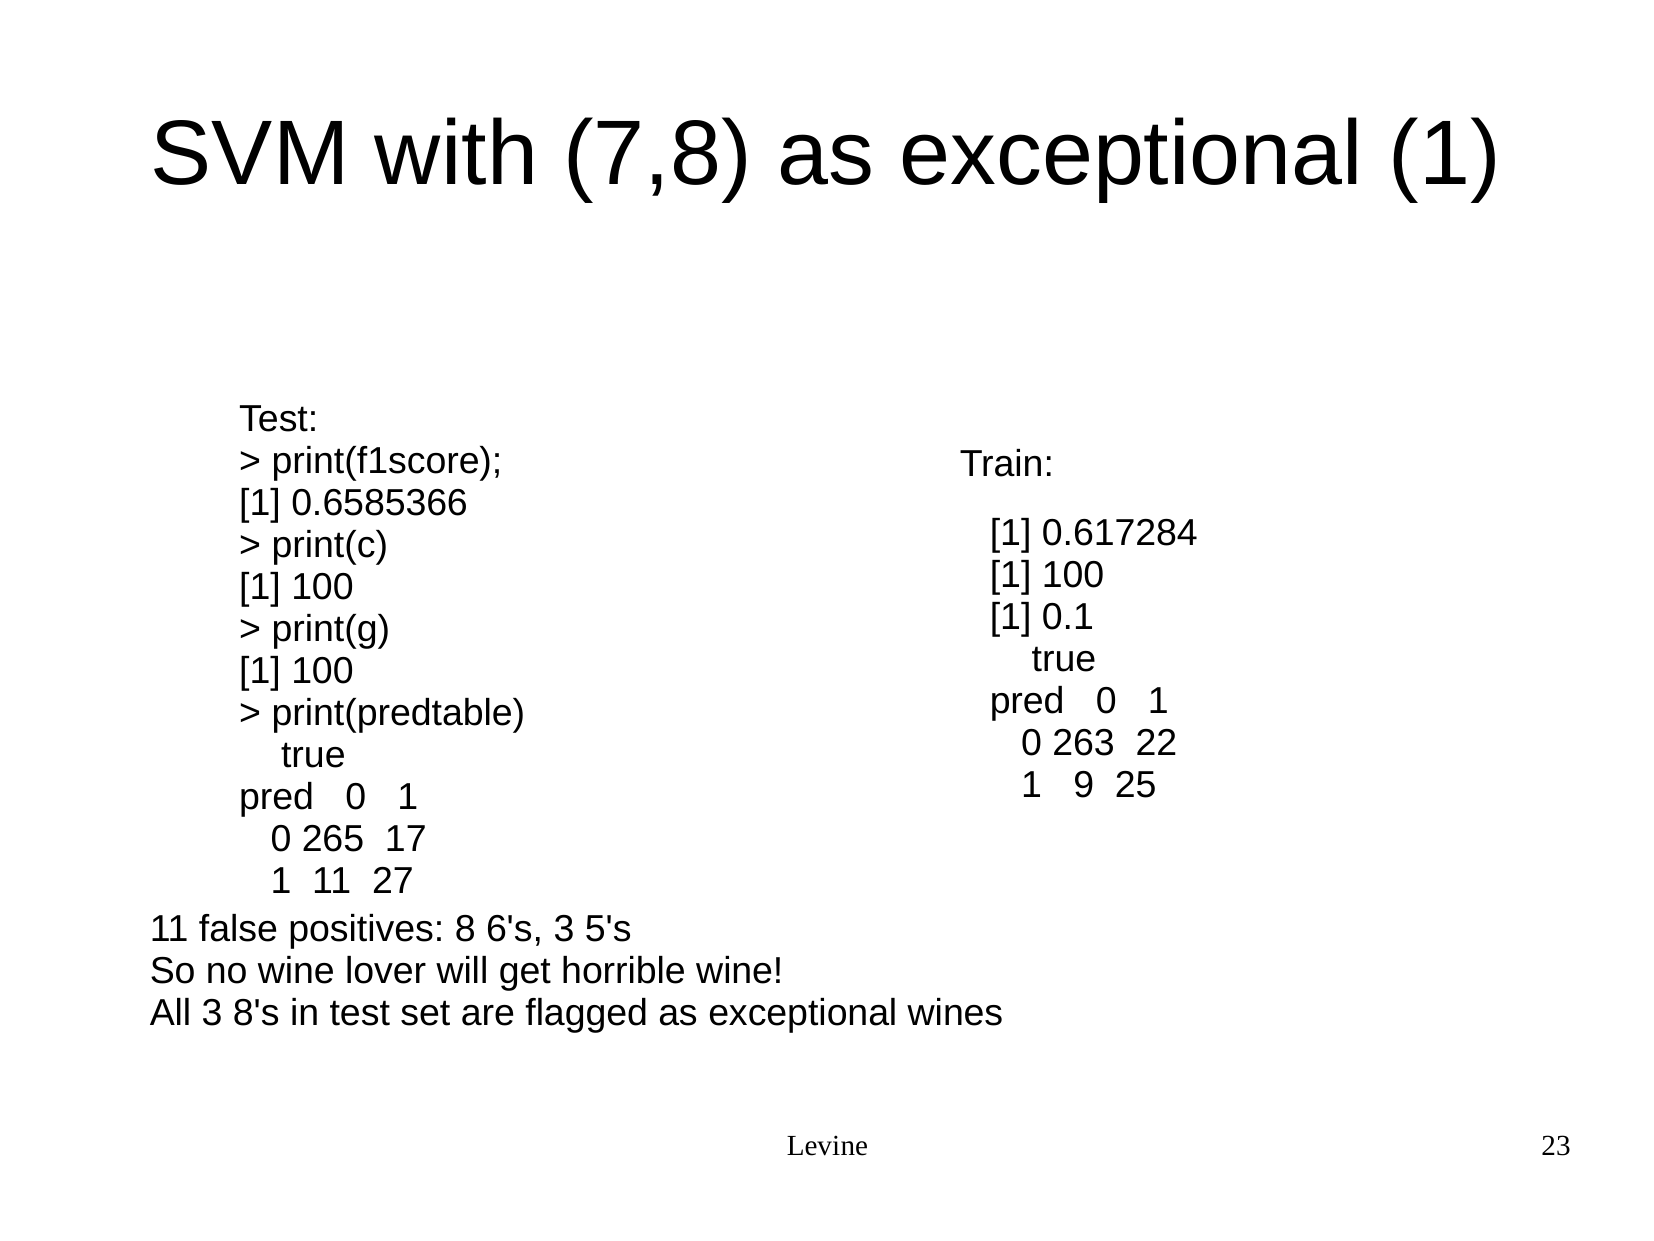

# SVM with (7,8) as exceptional (1)
Test:
> print(f1score);
[1] 0.6585366
> print(c)
[1] 100
> print(g)
[1] 100
> print(predtable)
 true
pred 0 1
 0 265 17
 1 11 27
Train:
[1] 0.617284
[1] 100
[1] 0.1
 true
pred 0 1
 0 263 22
 1 9 25
11 false positives: 8 6's, 3 5's
So no wine lover will get horrible wine!
All 3 8's in test set are flagged as exceptional wines
Levine
23